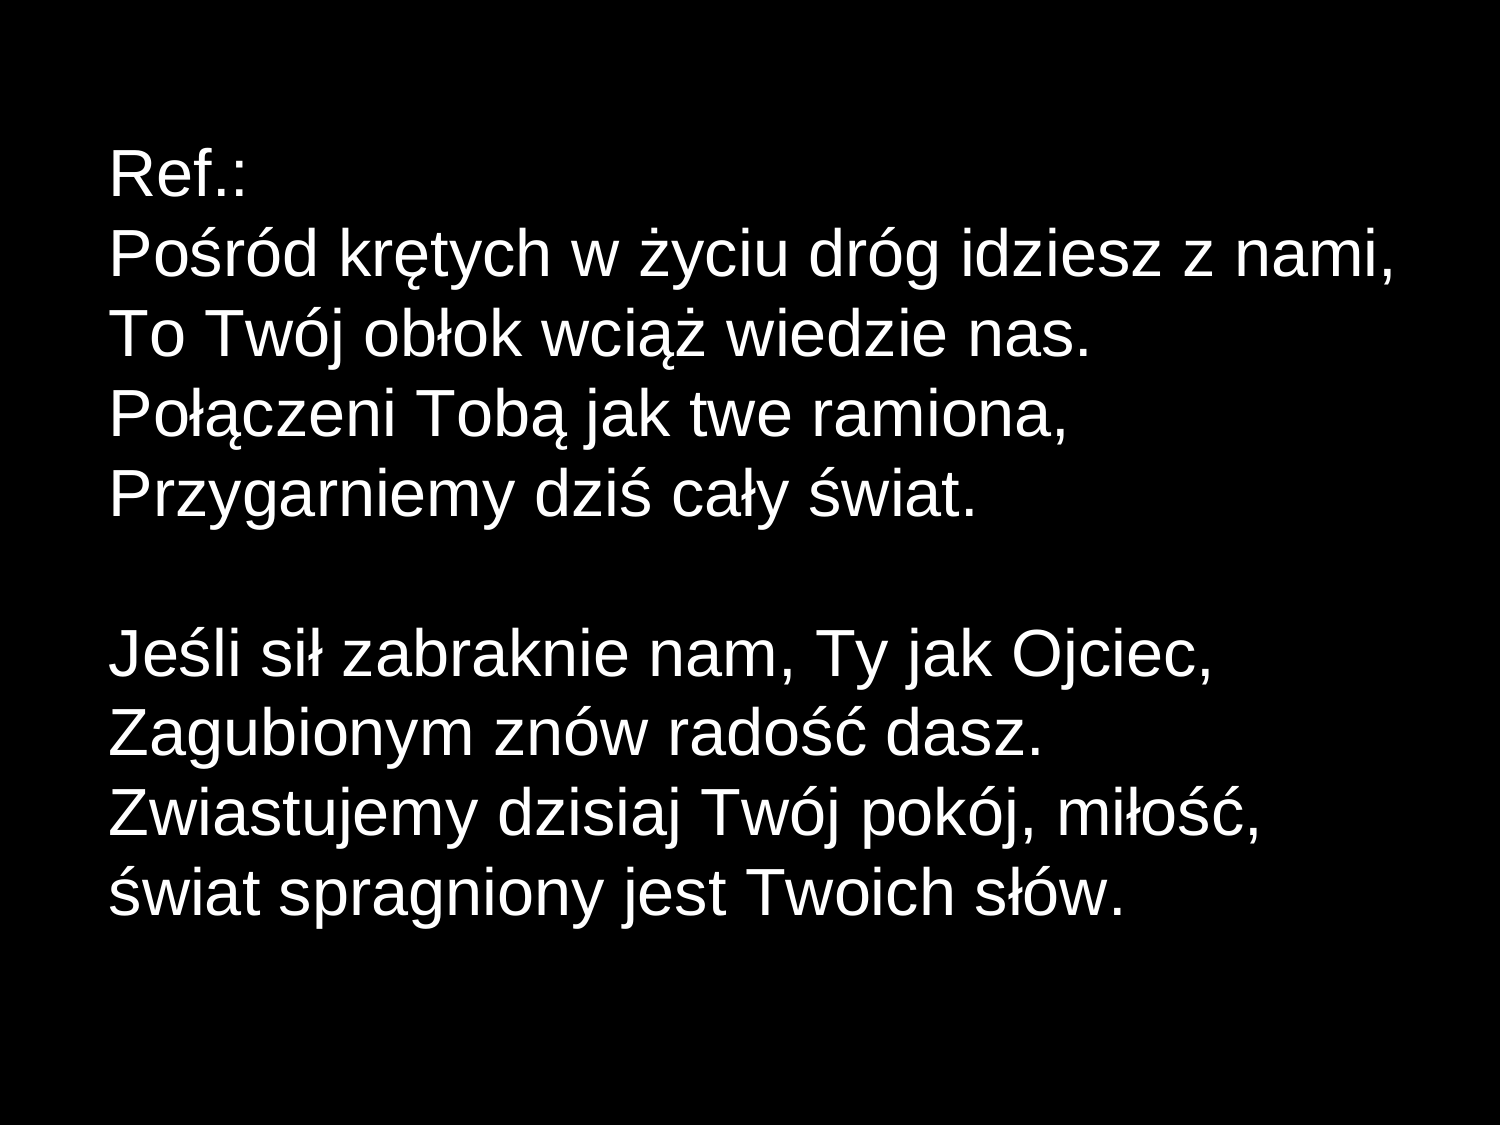

Ref.:
Pośród krętych w życiu dróg idziesz z nami,
To Twój obłok wciąż wiedzie nas.
Połączeni Tobą jak twe ramiona,
Przygarniemy dziś cały świat.
Jeśli sił zabraknie nam, Ty jak Ojciec,
Zagubionym znów radość dasz.
Zwiastujemy dzisiaj Twój pokój, miłość,
świat spragniony jest Twoich słów.